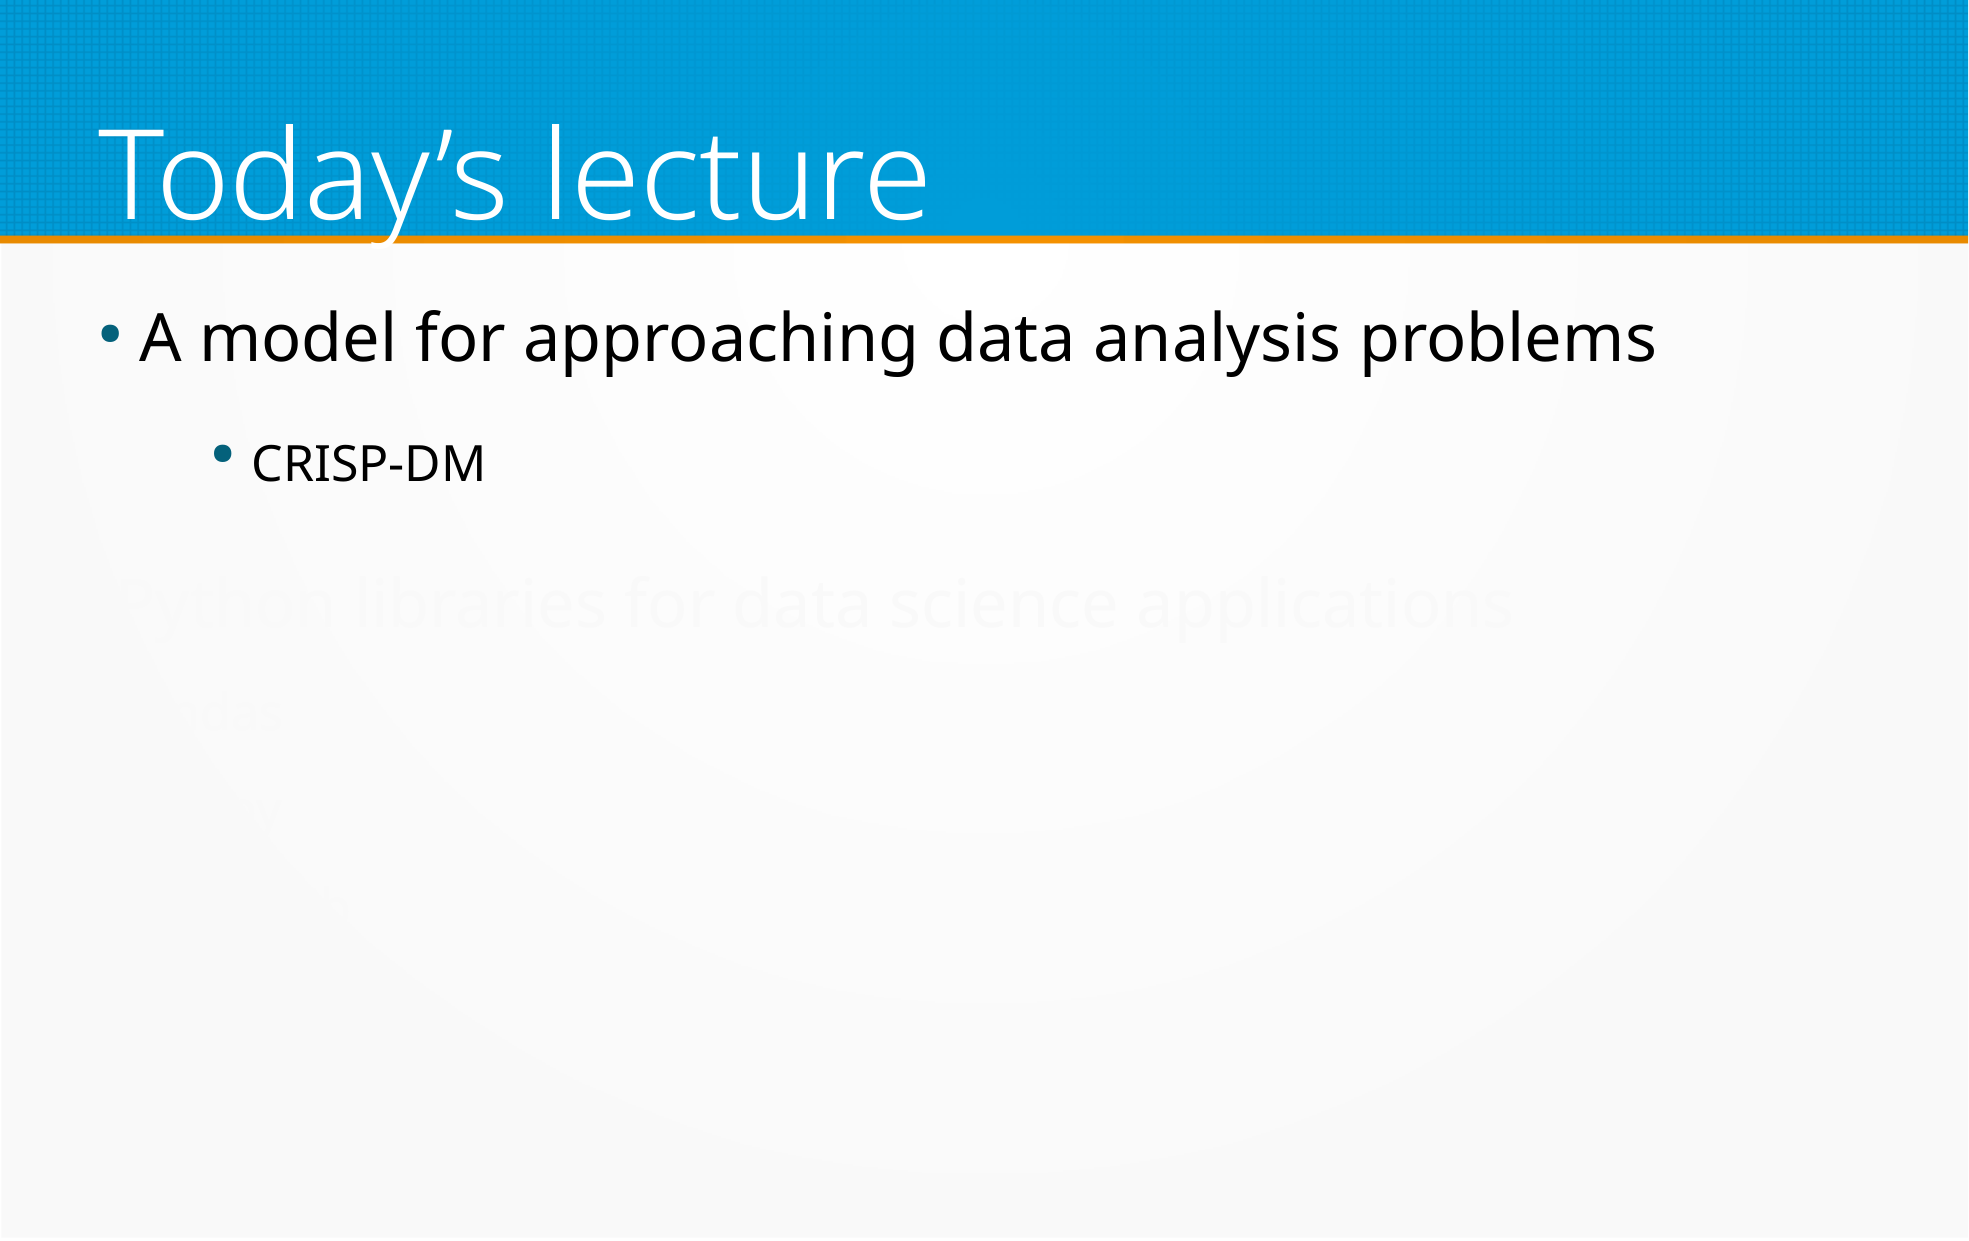

# Today’s lecture
 A model for approaching data analysis problems
 CRISP-DM
 Python libraries for data science applications
 Pandas
 Numpy
 Matplotlib